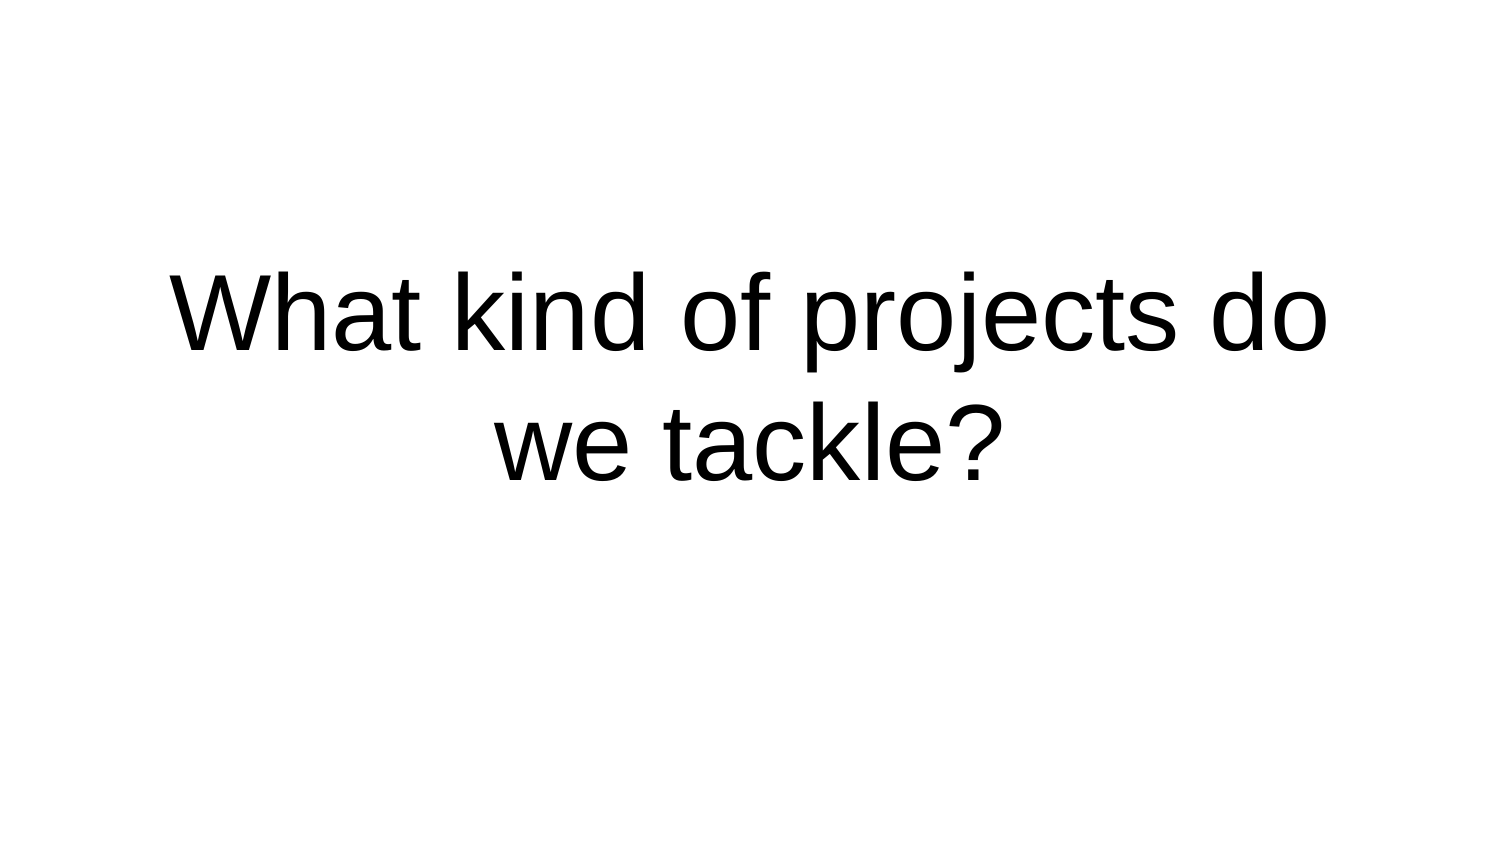

# What kind of projects do we tackle?